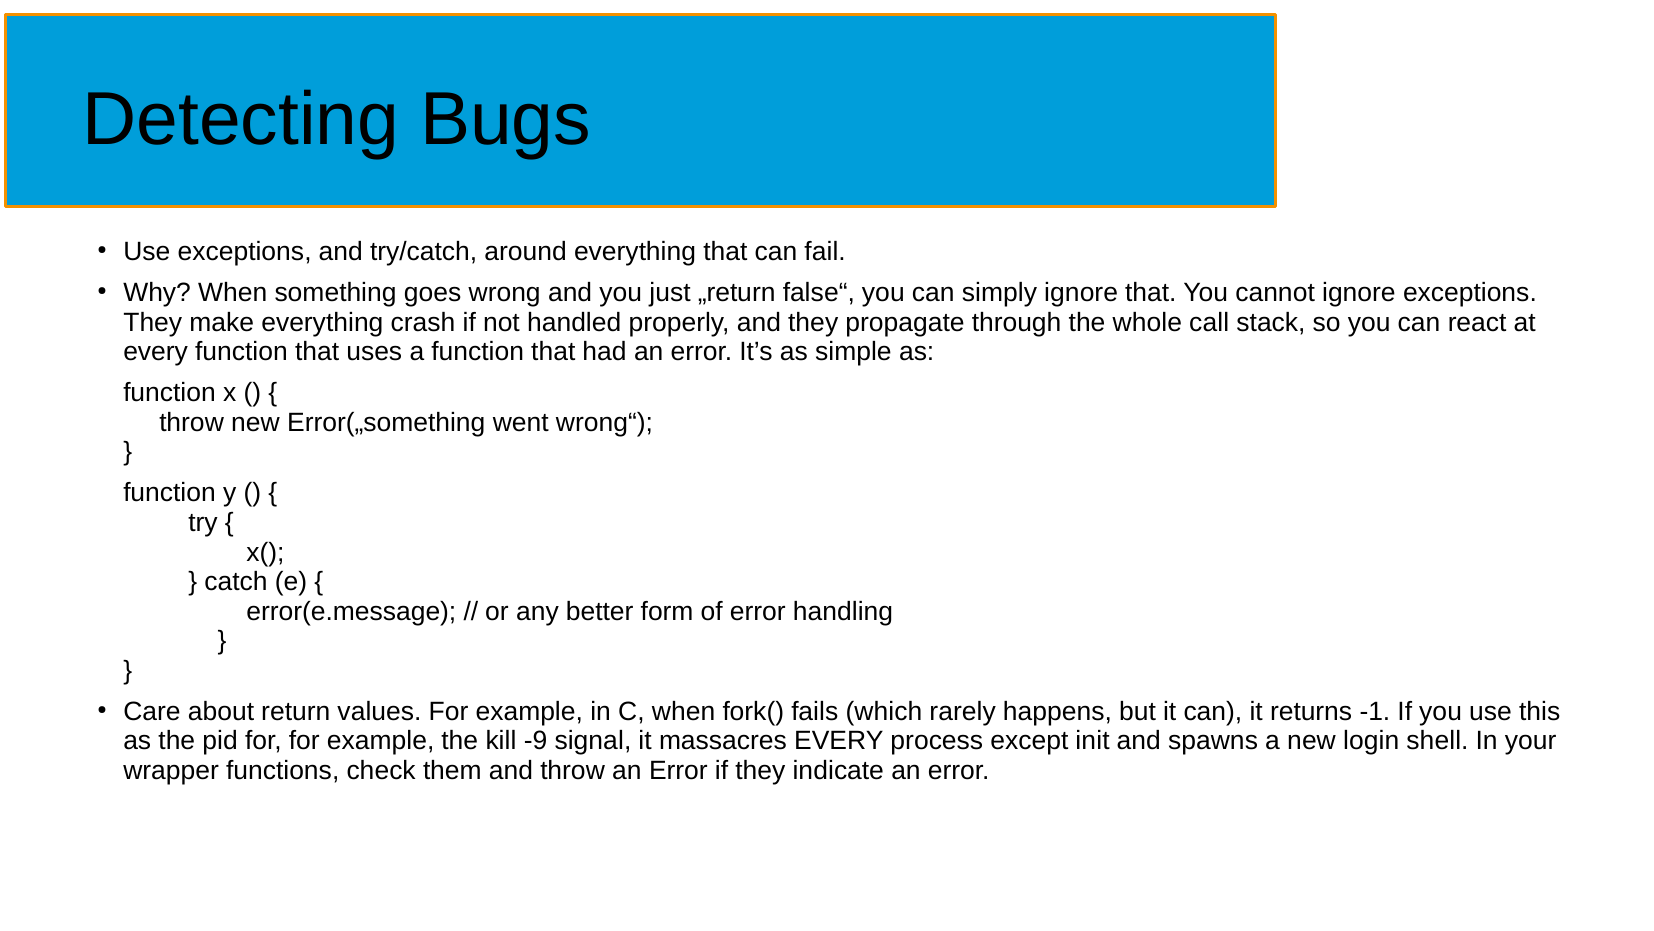

# Detecting Bugs
Use exceptions, and try/catch, around everything that can fail.
Why? When something goes wrong and you just „return false“, you can simply ignore that. You cannot ignore exceptions. They make everything crash if not handled properly, and they propagate through the whole call stack, so you can react at every function that uses a function that had an error. It’s as simple as:
function x () {
	throw new Error(„something went wrong“);
}
function y () {
	 try {
	 x();
	 } catch (e) {
	 error(e.message); // or any better form of error handling
 }
}
Care about return values. For example, in C, when fork() fails (which rarely happens, but it can), it returns -1. If you use this as the pid for, for example, the kill -9 signal, it massacres EVERY process except init and spawns a new login shell. In your wrapper functions, check them and throw an Error if they indicate an error.